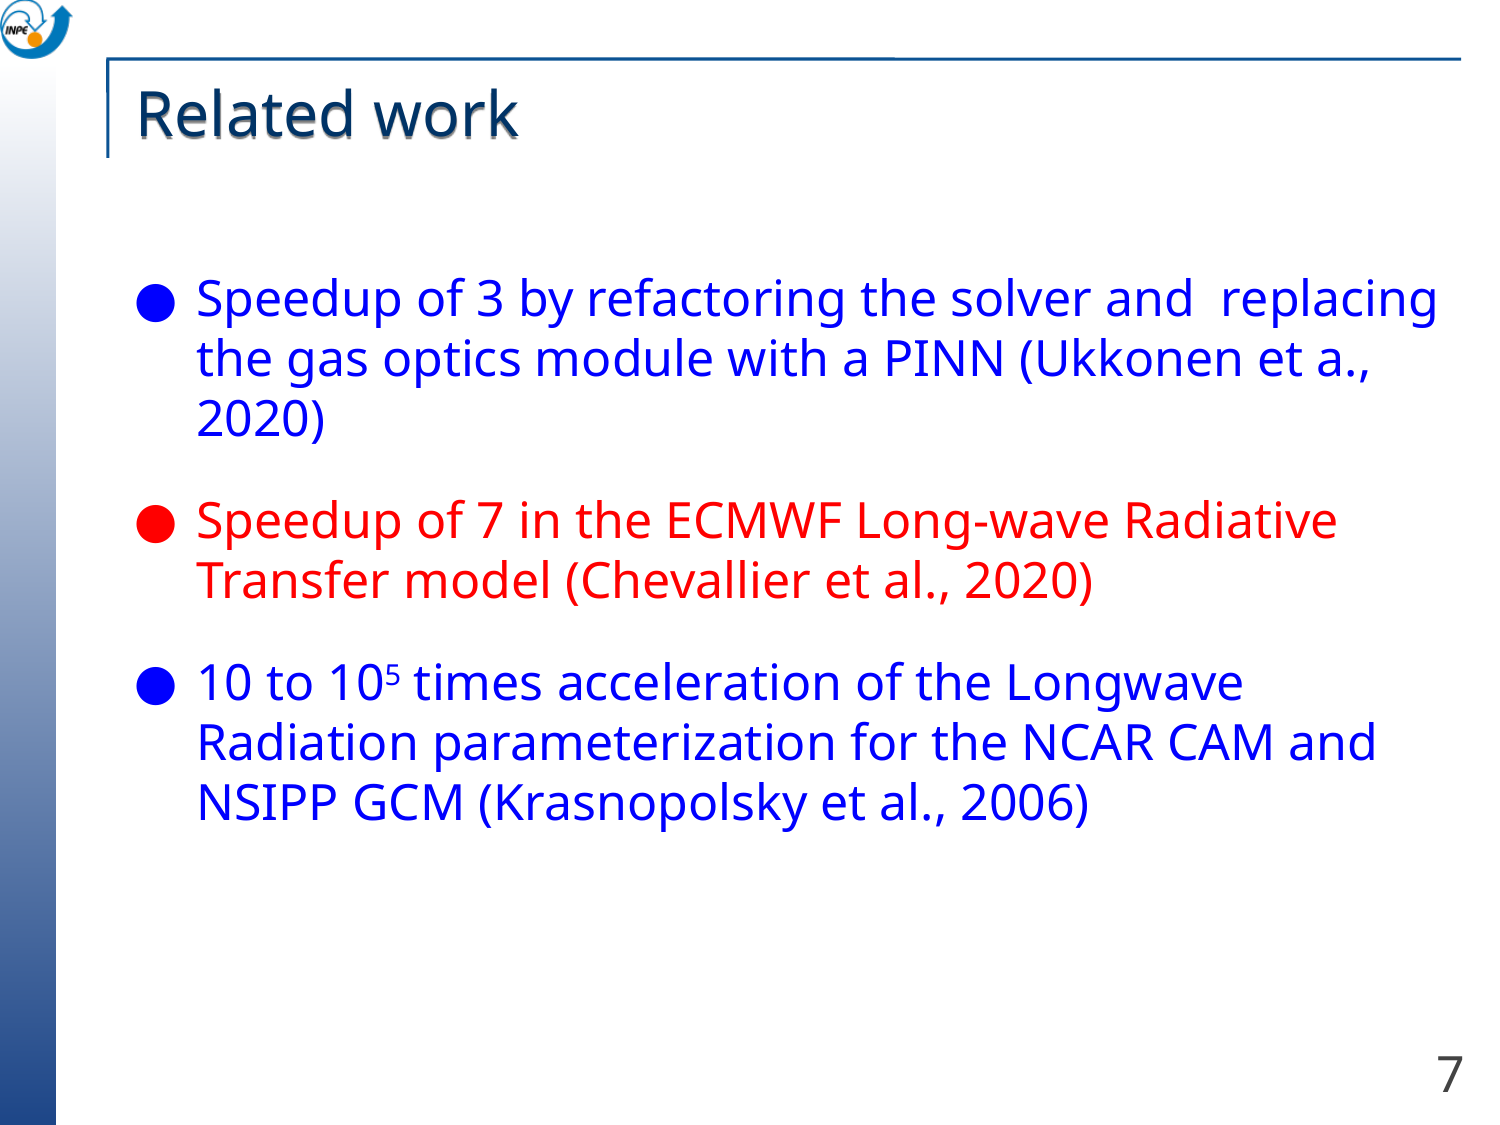

# Related work
Speedup of 3 by refactoring the solver and replacing the gas optics module with a PINN (Ukkonen et a., 2020)
Speedup of 7 in the ECMWF Long-wave Radiative Transfer model (Chevallier et al., 2020)
10 to 105 times acceleration of the Longwave Radiation parameterization for the NCAR CAM and NSIPP GCM (Krasnopolsky et al., 2006)